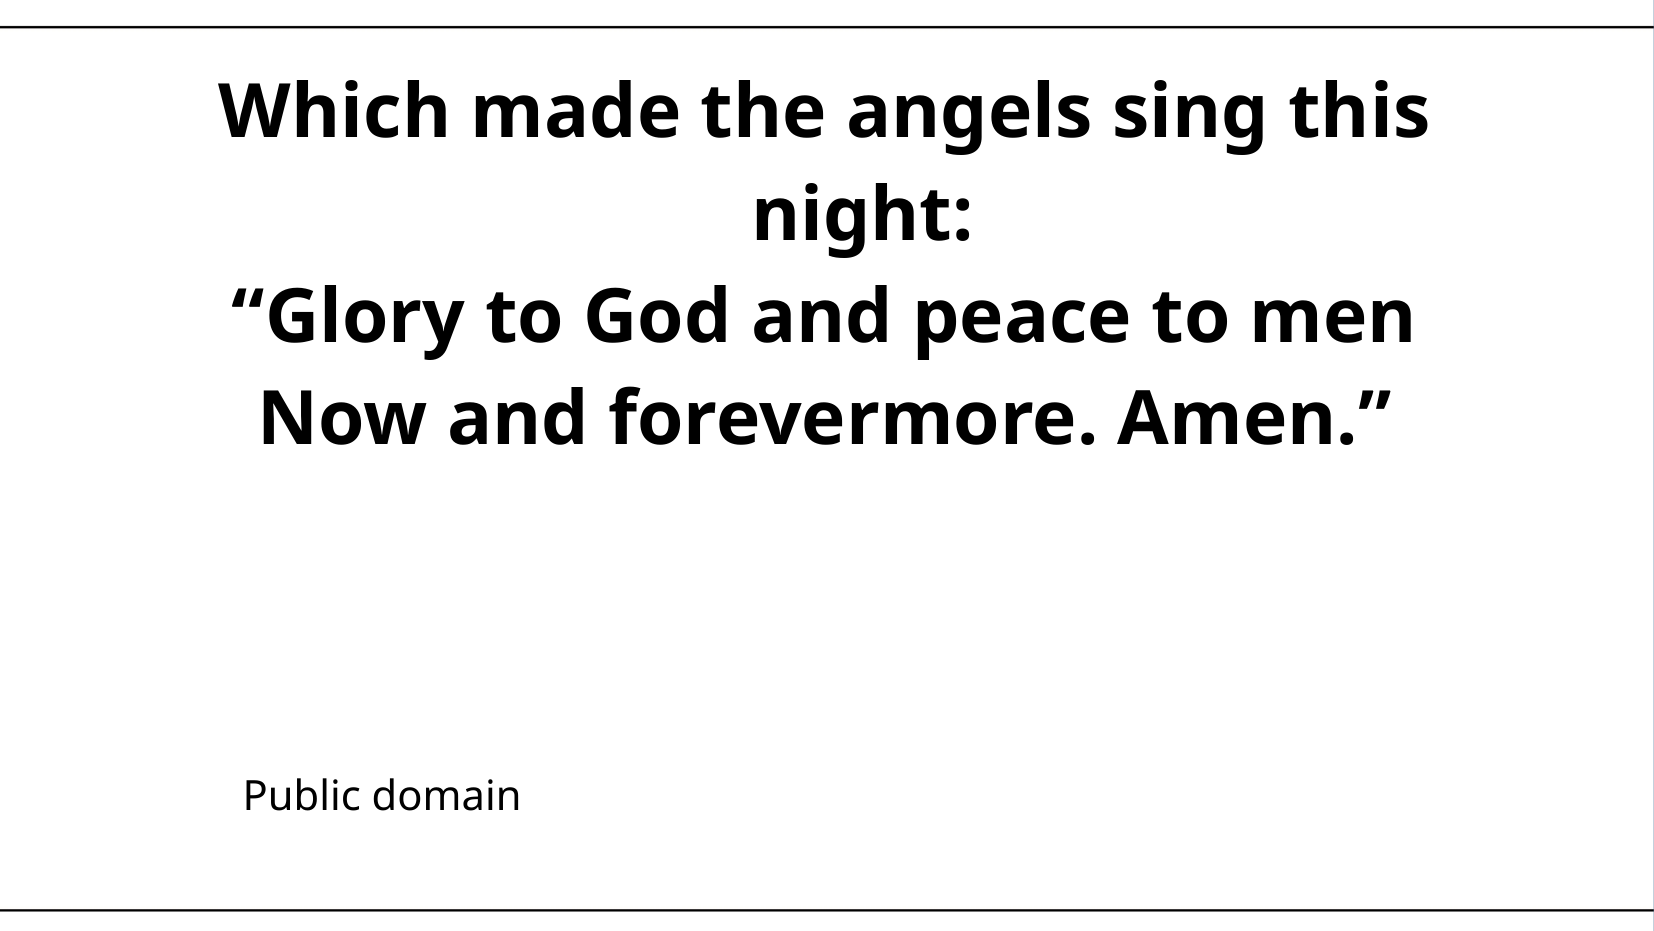

Which made the angels sing this night:
“Glory to God and peace to men
Now and forevermore. Amen.”
 Public domain